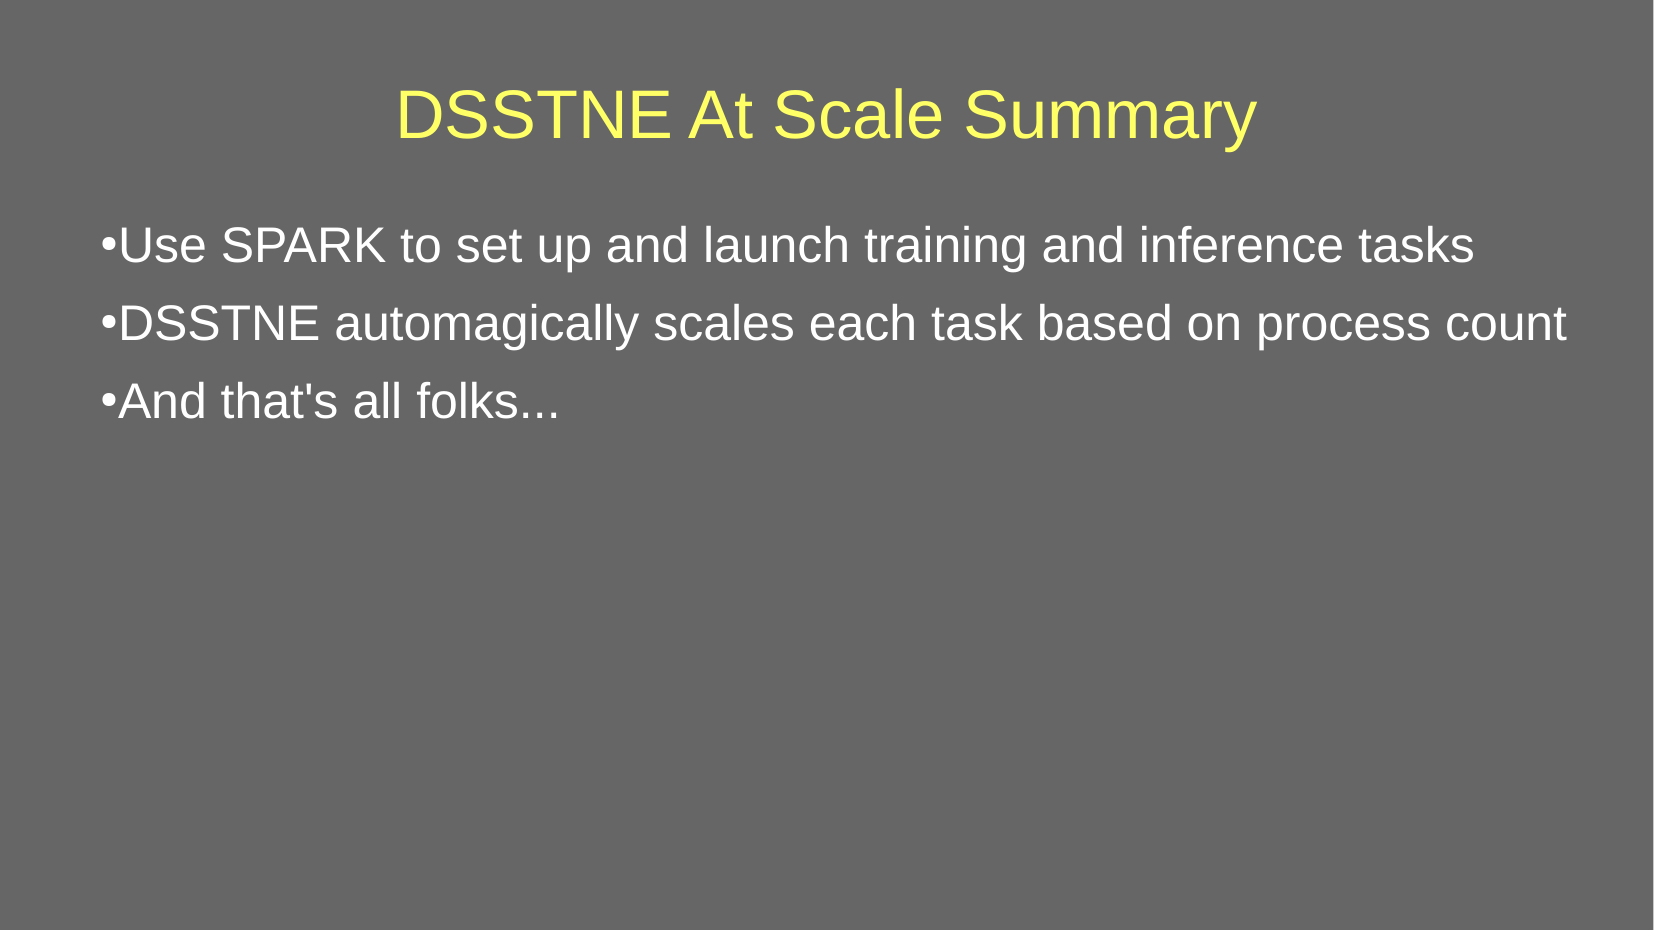

# DSSTNE At Scale Summary
Use SPARK to set up and launch training and inference tasks
DSSTNE automagically scales each task based on process count
And that's all folks...